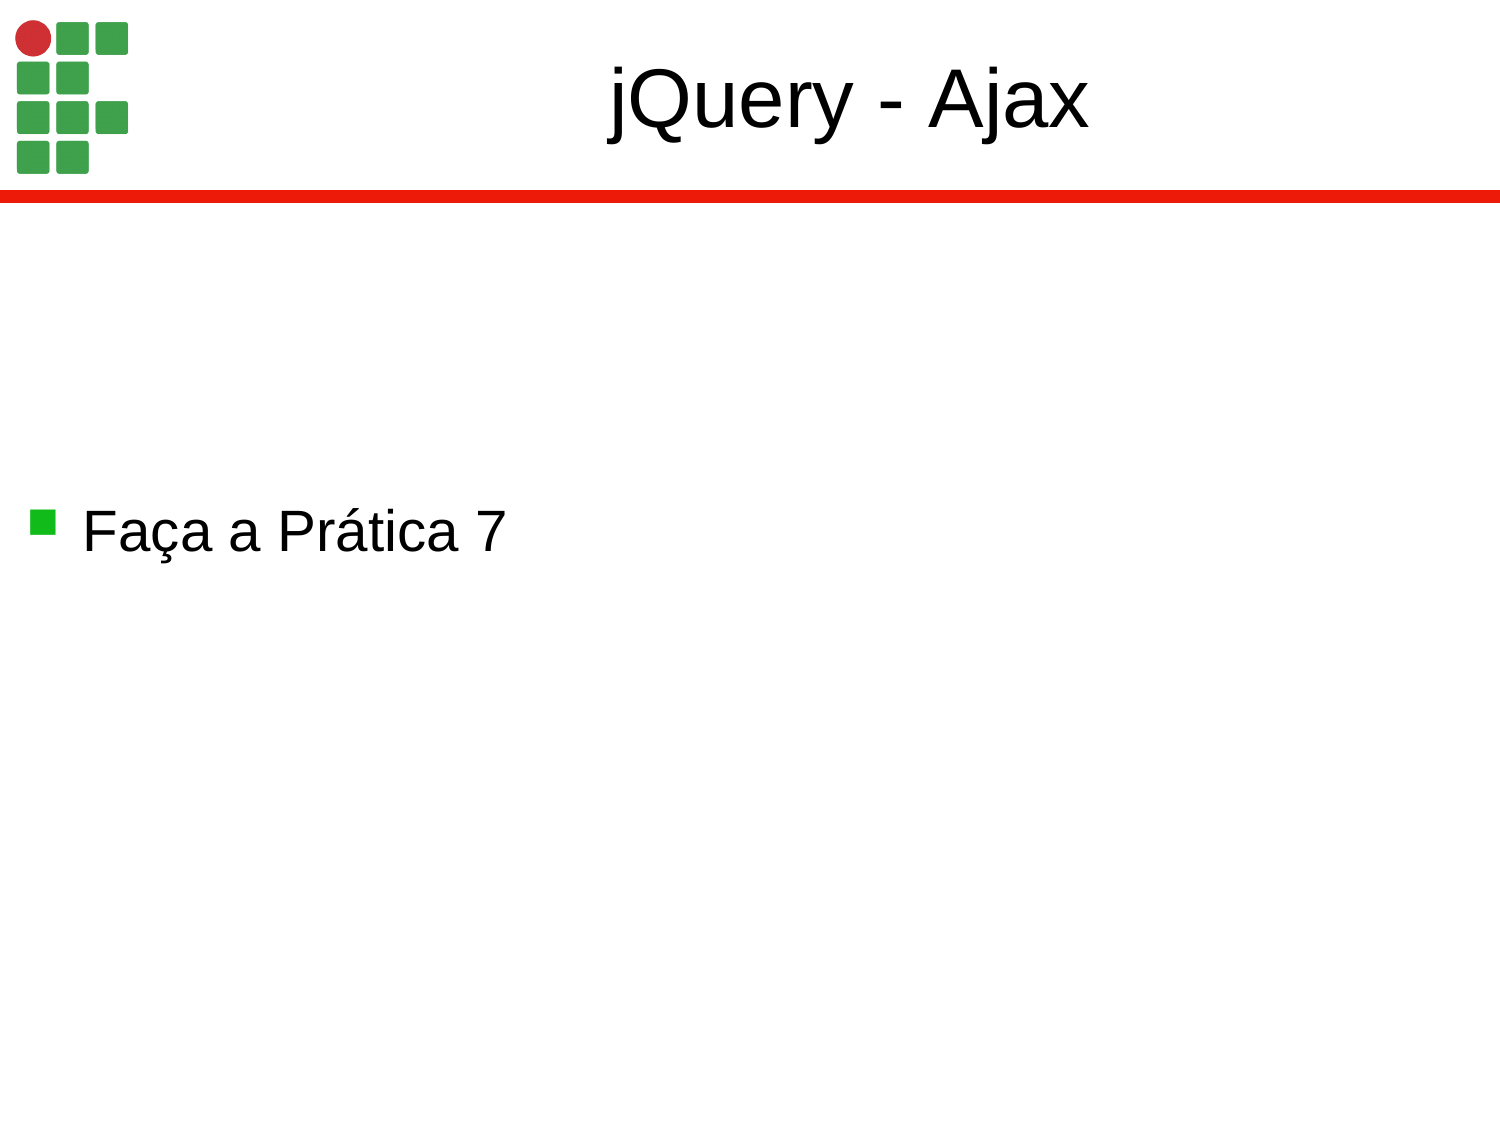

# jQuery - Ajax
Faça a Prática 7